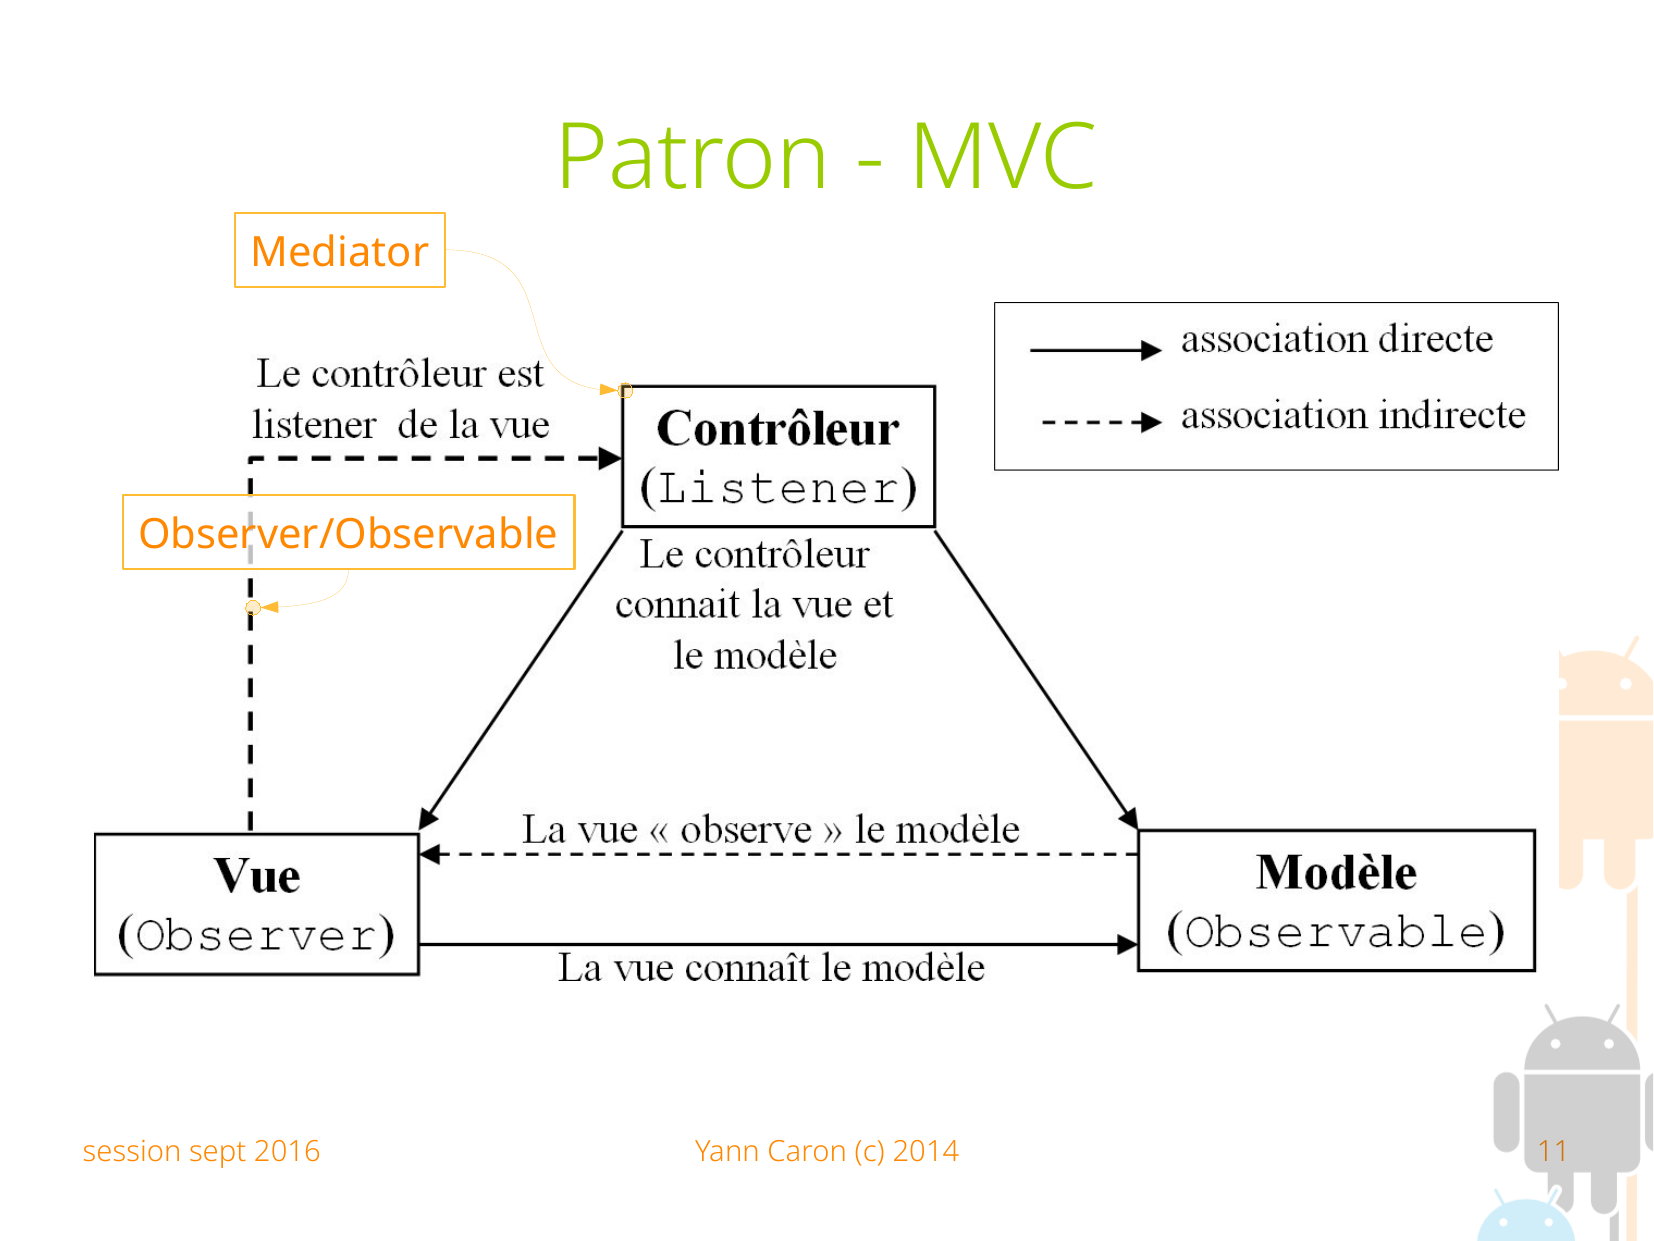

# Patron - MVC
Mediator
Observer/Observable
session sept 2016
Yann Caron (c) 2014
11